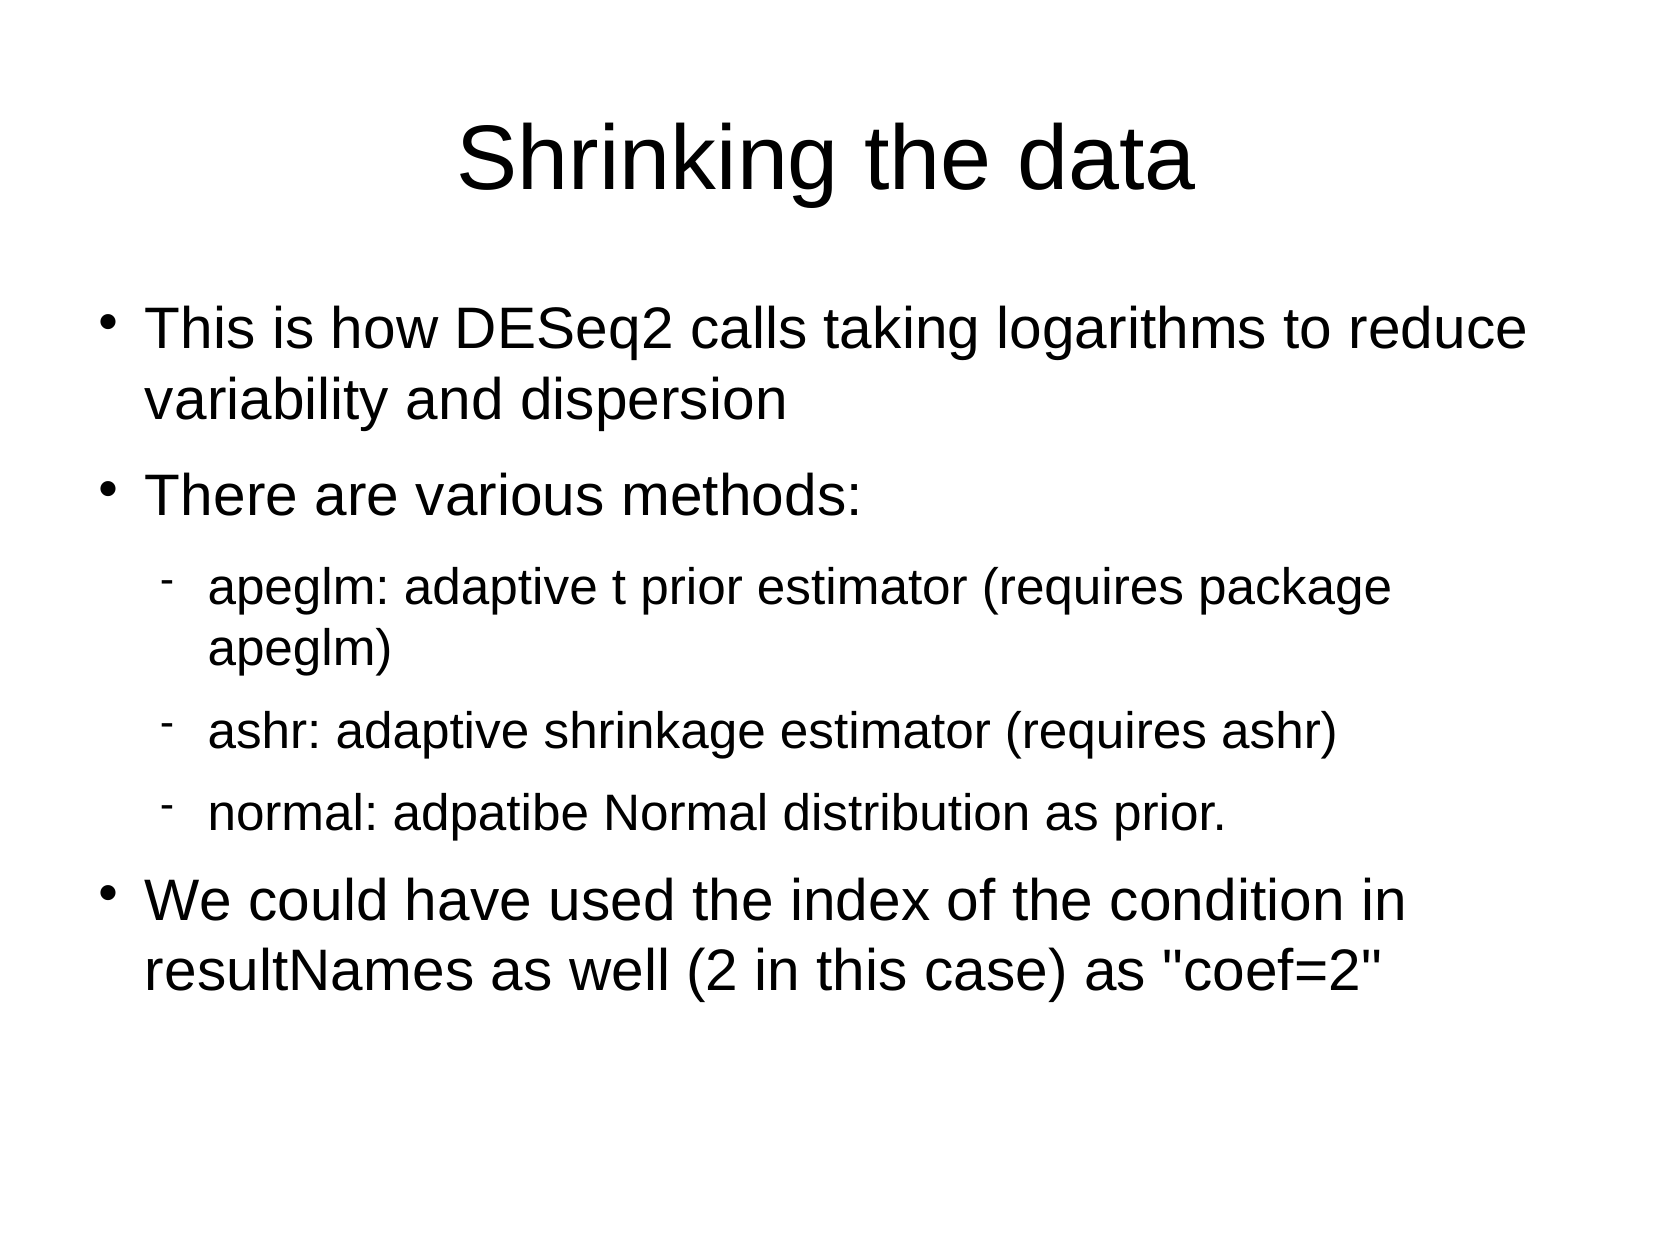

Shrinking the data
This is how DESeq2 calls taking logarithms to reduce variability and dispersion
There are various methods:
apeglm: adaptive t prior estimator (requires package apeglm)
ashr: adaptive shrinkage estimator (requires ashr)
normal: adpatibe Normal distribution as prior.
We could have used the index of the condition in resultNames as well (2 in this case) as "coef=2"